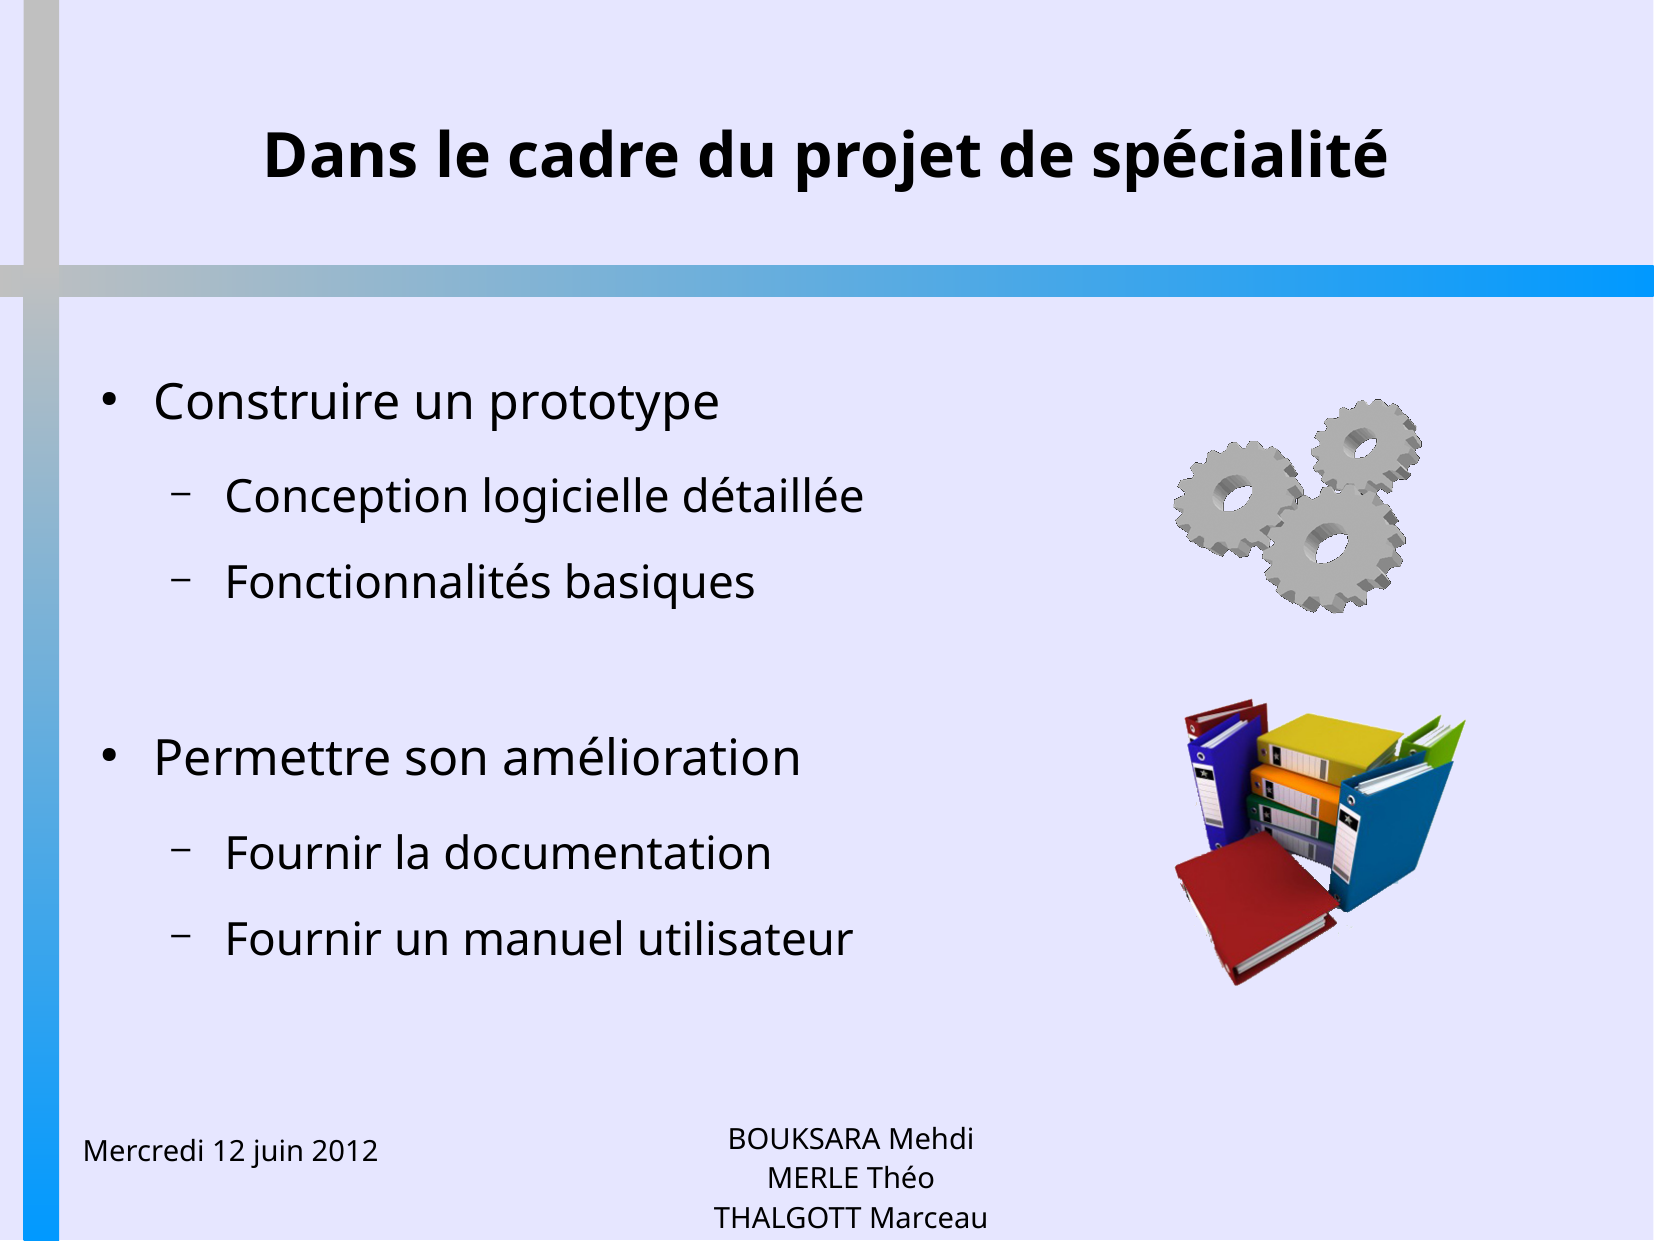

# Dans le cadre du projet de spécialité
Construire un prototype
Conception logicielle détaillée
Fonctionnalités basiques
Permettre son amélioration
Fournir la documentation
Fournir un manuel utilisateur